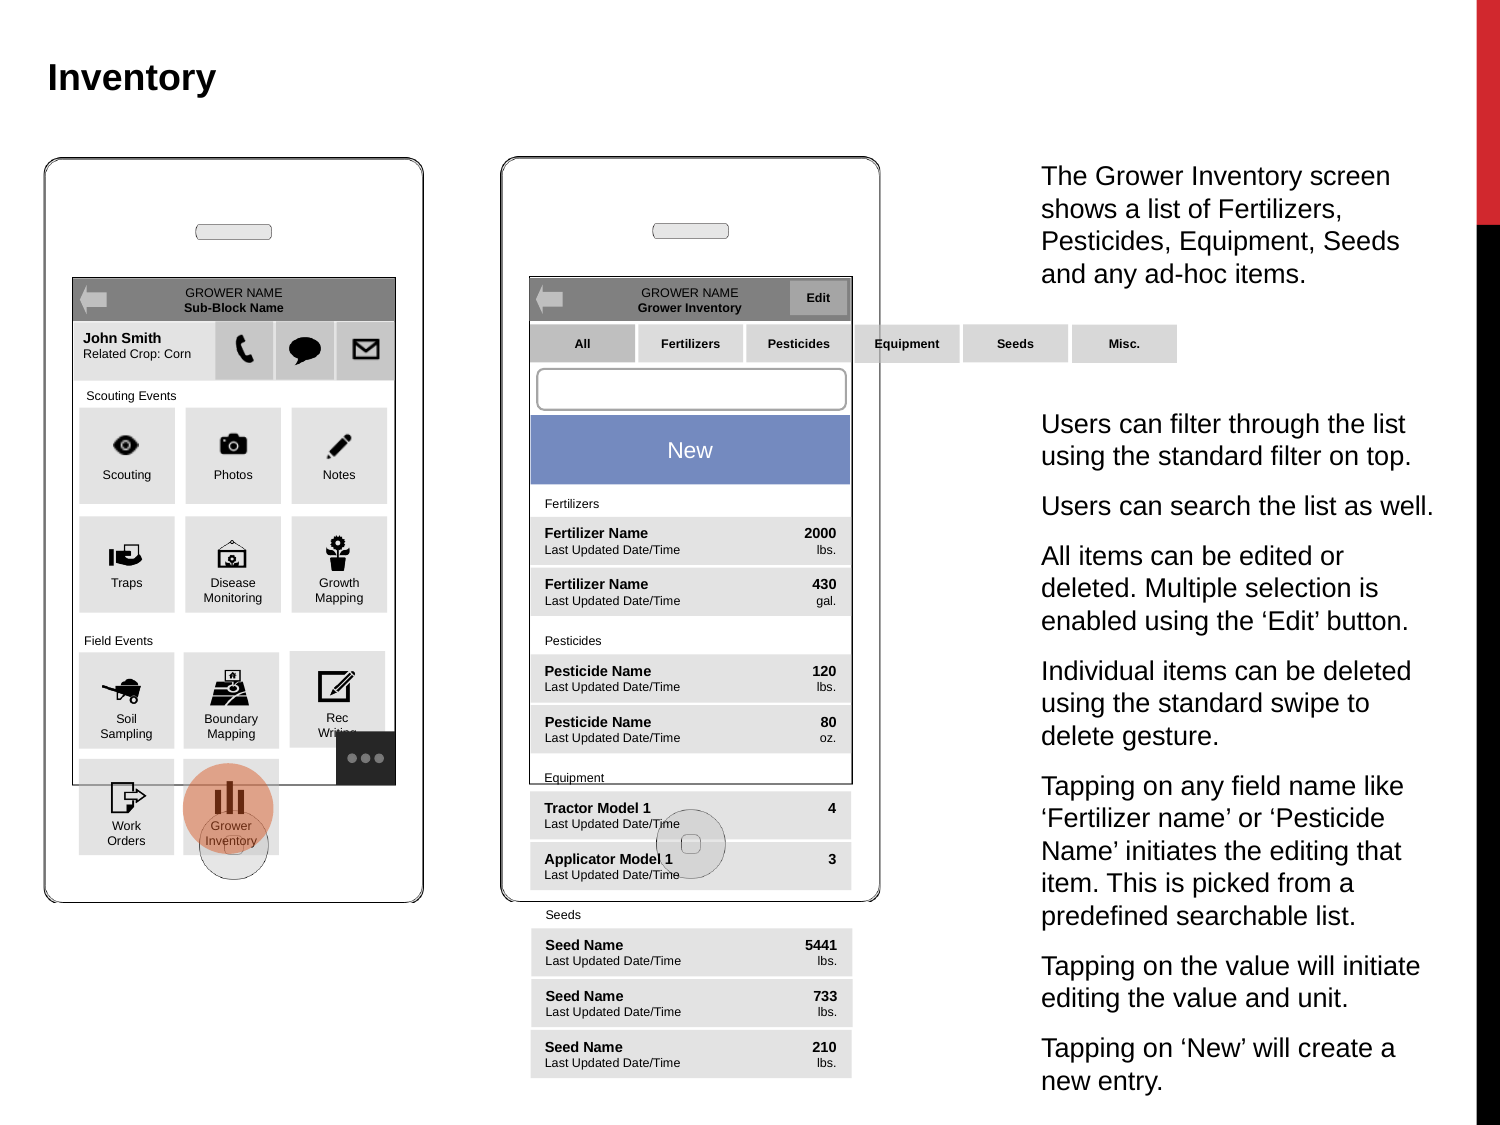

Inventory
The Grower Inventory screen shows a list of Fertilizers, Pesticides, Equipment, Seeds and any ad-hoc items.
Users can filter through the list using the standard filter on top.
Users can search the list as well.
All items can be edited or deleted. Multiple selection is enabled using the ‘Edit’ button.
Individual items can be deleted using the standard swipe to delete gesture.
Tapping on any field name like ‘Fertilizer name’ or ‘Pesticide Name’ initiates the editing that item. This is picked from a predefined searchable list.
Tapping on the value will initiate editing the value and unit.
Tapping on ‘New’ will create a new entry.
GROWER NAME
Grower Inventory
GROWER NAME
Sub-Block Name
Edit
John Smith
Related Crop: Corn
All
Fertilizers
Pesticides
Seeds
Equipment
Misc.
Scouting Events
Scouting
Photos
Notes
Traps
Disease Monitoring
Growth Mapping
Field Events
Rec
Writing
Soil Sampling
Boundary Mapping
Work Orders
Grower Inventory
New
Fertilizers
Fertilizer Name
Last Updated Date/Time
2000
lbs.
Fertilizer Name
Last Updated Date/Time
430
gal.
Pesticides
Pesticide Name
Last Updated Date/Time
120
lbs.
Pesticide Name
Last Updated Date/Time
80
oz.
Equipment
Tractor Model 1
Last Updated Date/Time
4
Applicator Model 1
Last Updated Date/Time
3
Seeds
Seed Name
Last Updated Date/Time
5441
lbs.
Seed Name
Last Updated Date/Time
733
lbs.
Seed Name
Last Updated Date/Time
210
lbs.